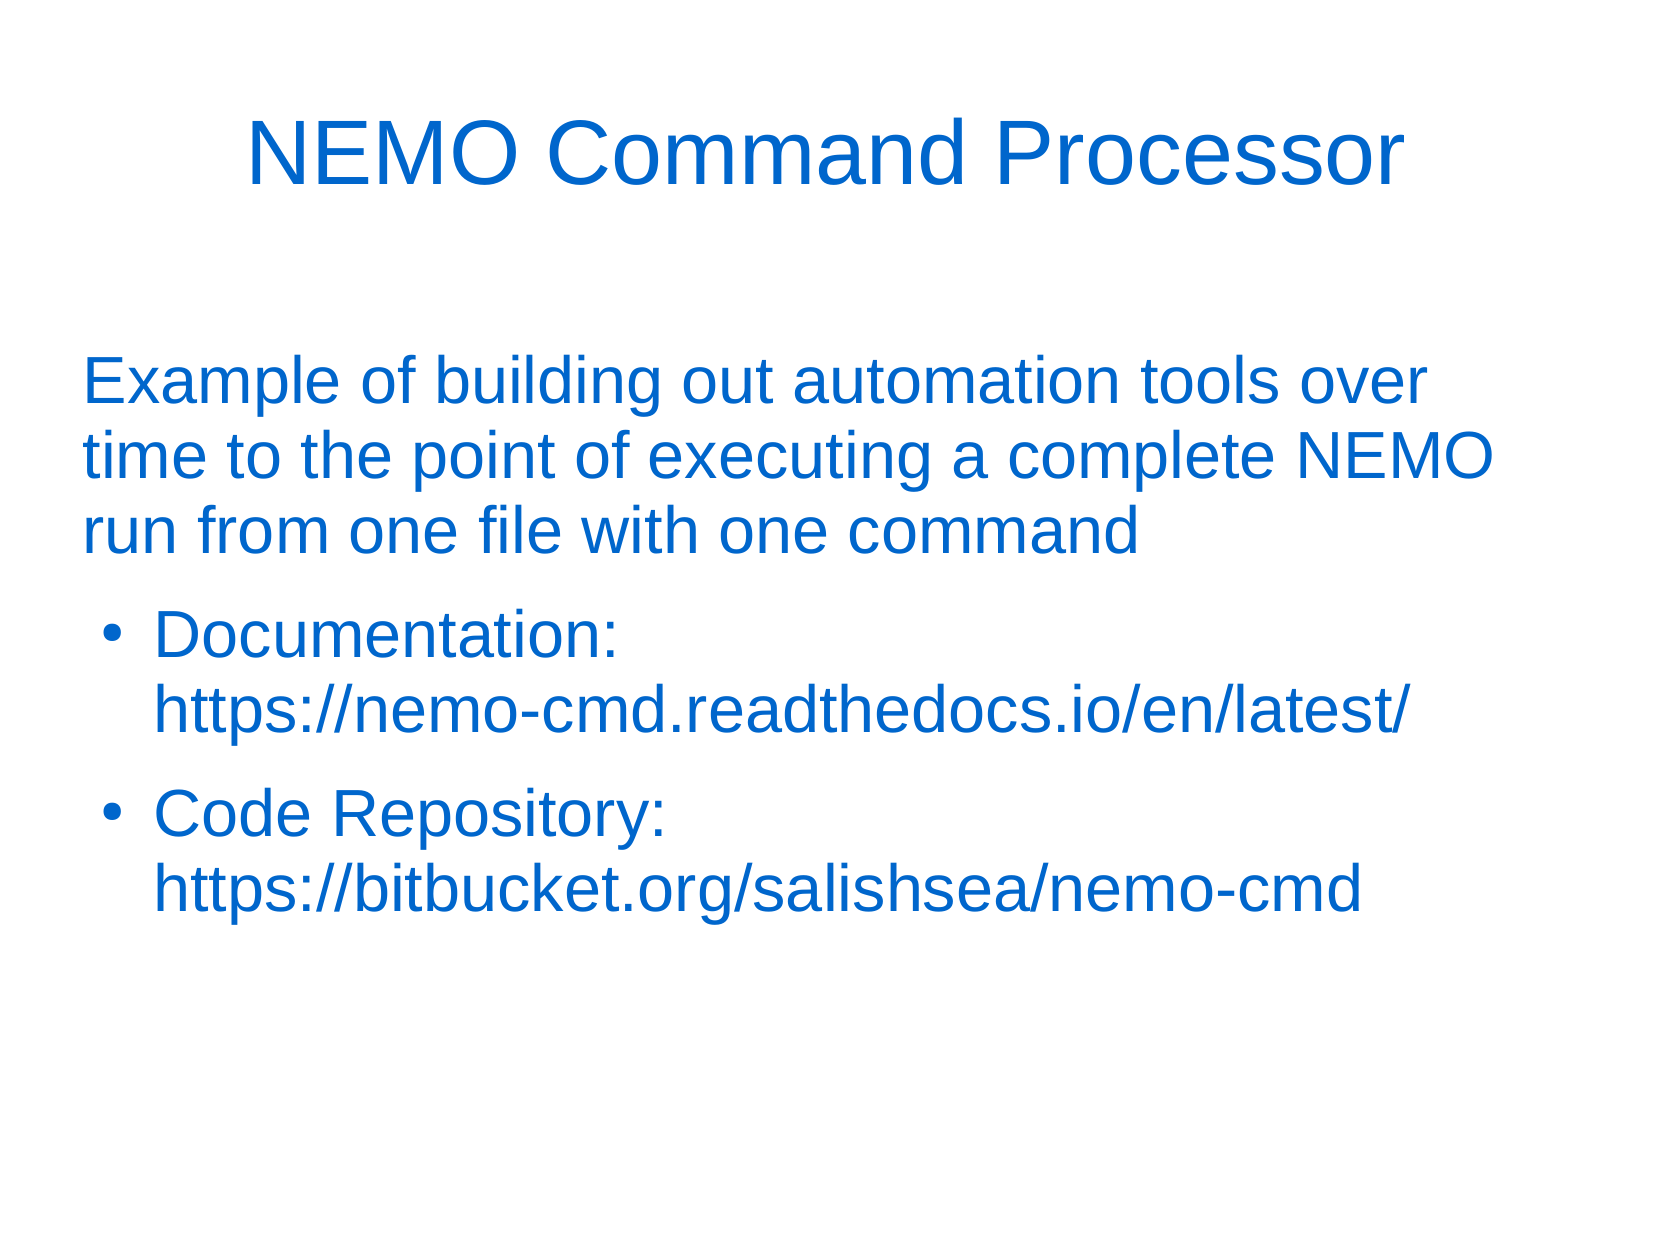

# NEMO Command Processor
Example of building out automation tools over time to the point of executing a complete NEMO run from one file with one command
Documentation: https://nemo-cmd.readthedocs.io/en/latest/
Code Repository: https://bitbucket.org/salishsea/nemo-cmd